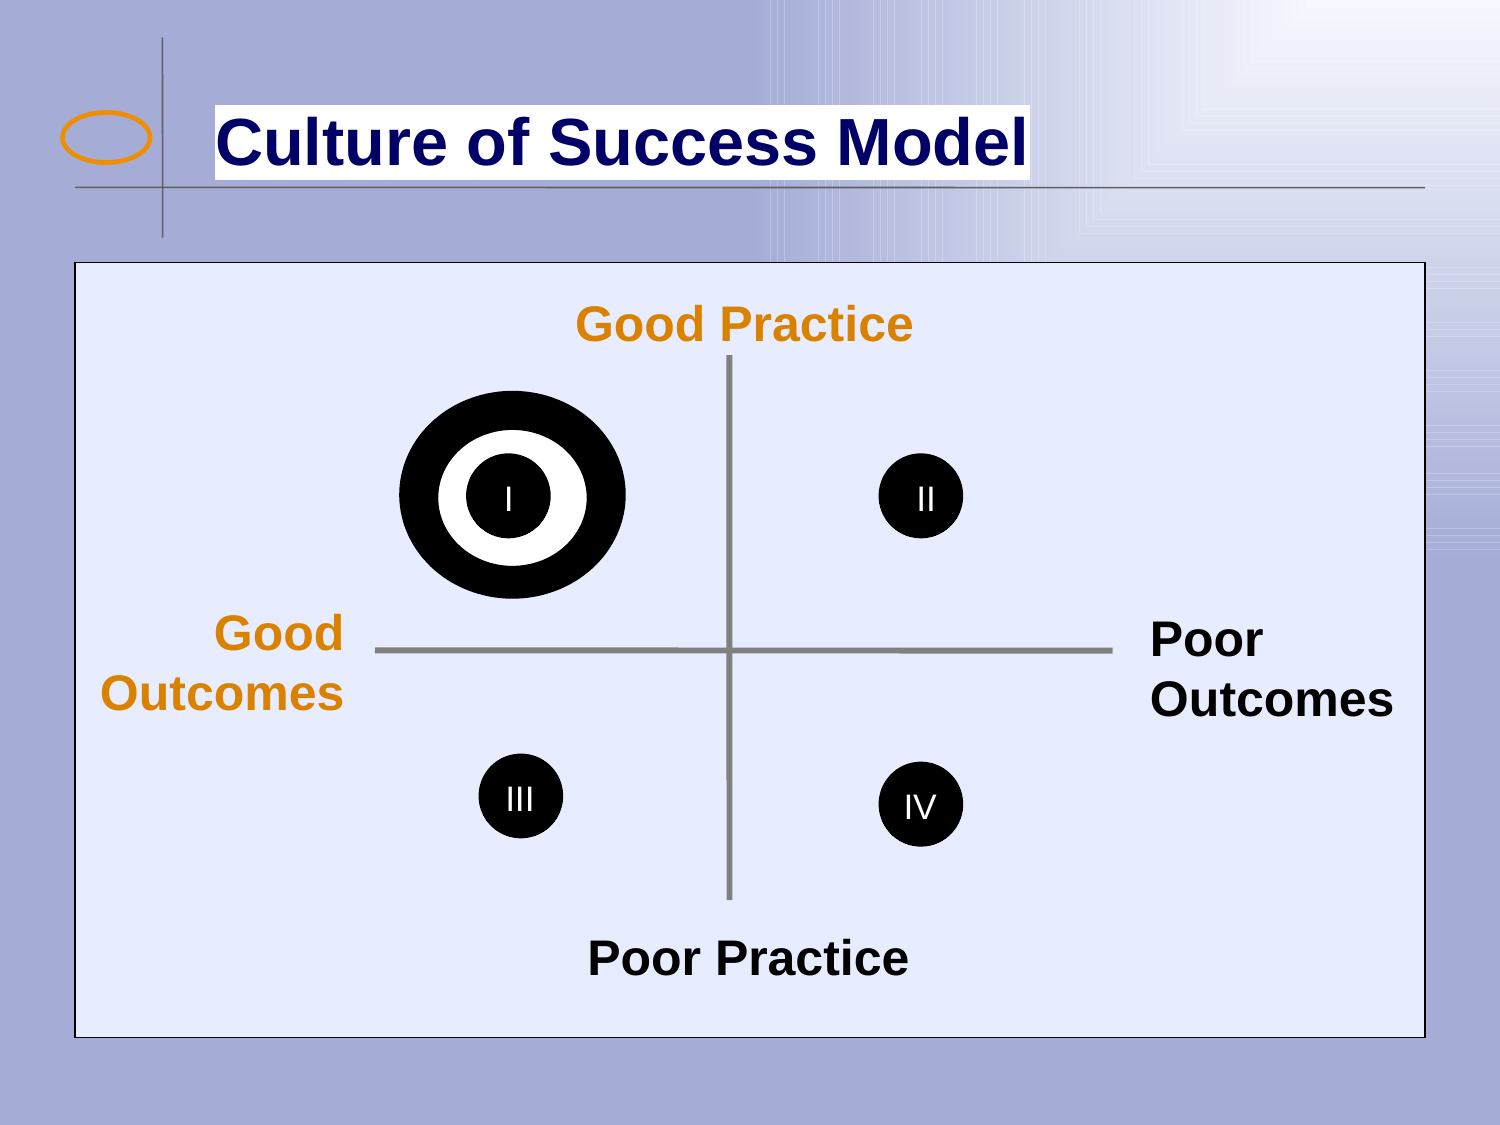

# Culture of Success Model
Good Practice
I
II
Good Outcomes
Poor Outcomes
III
IV
Poor Practice